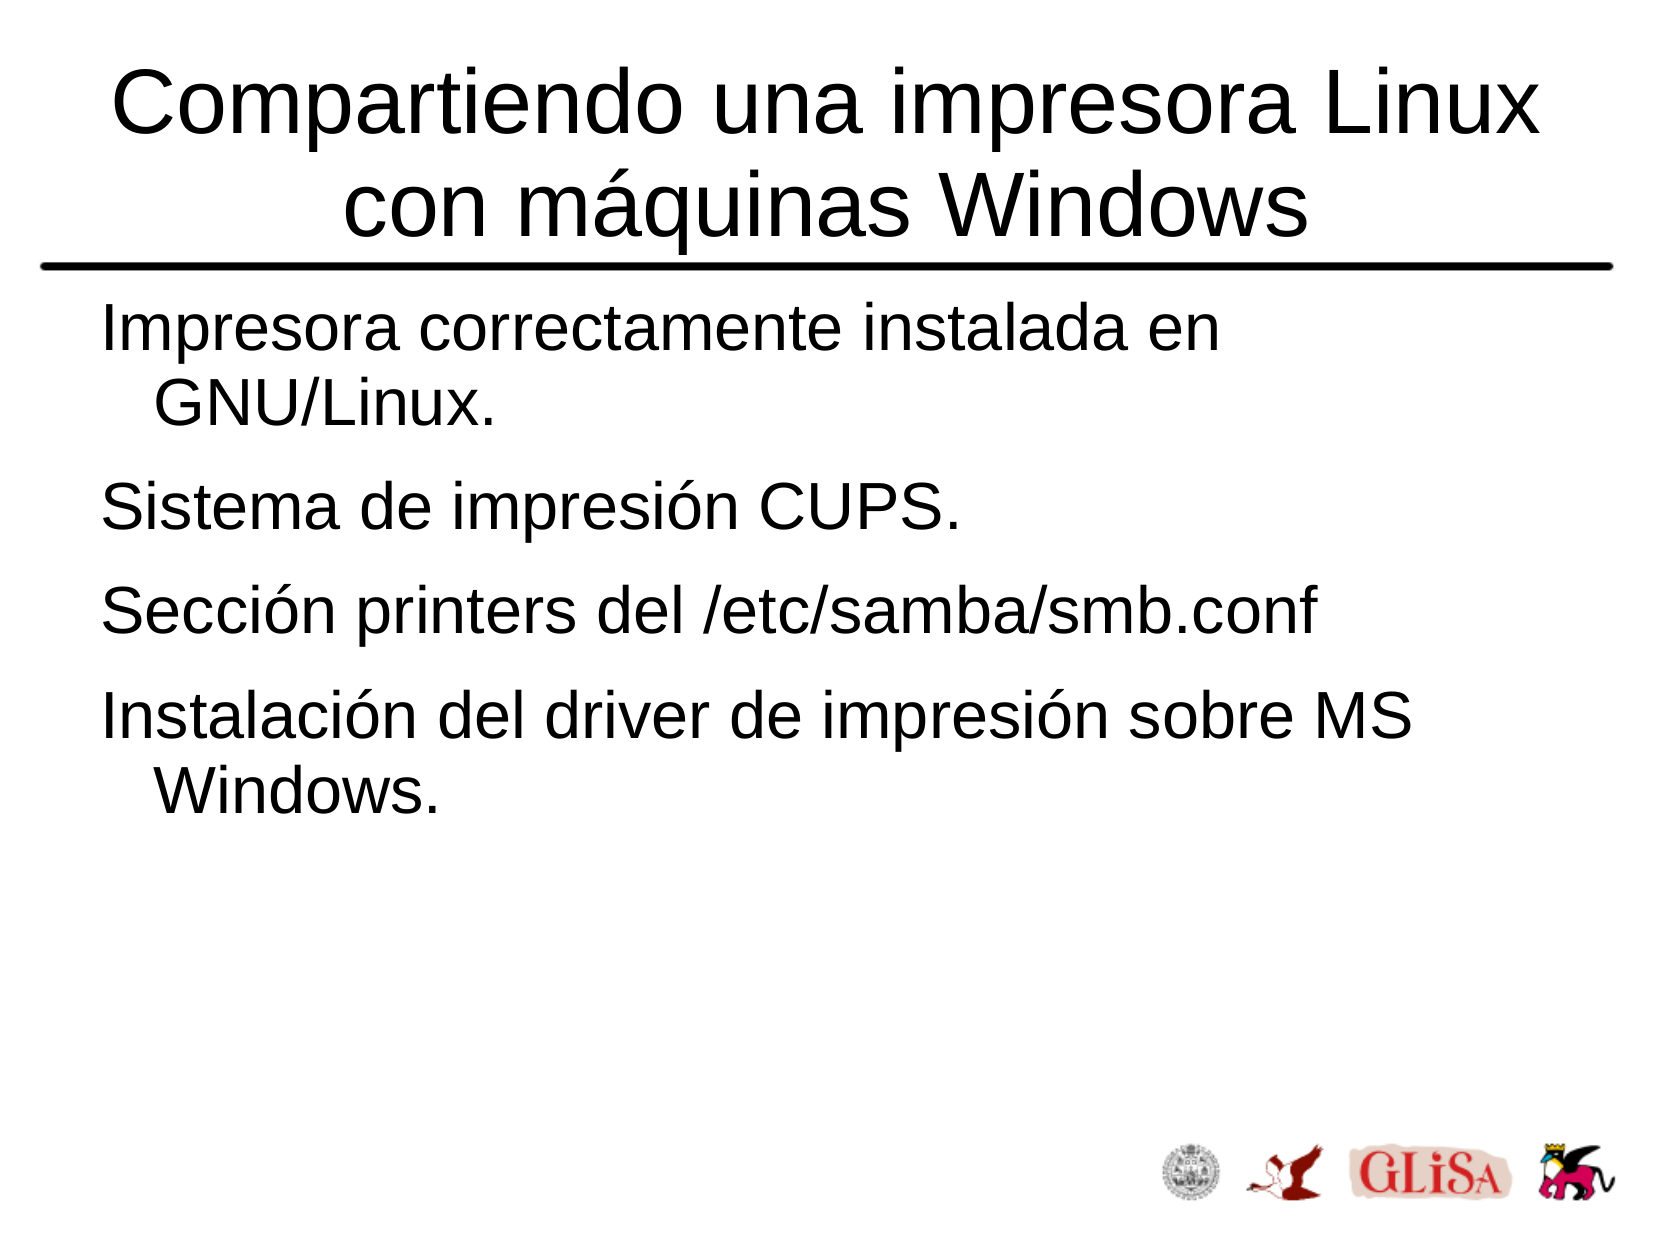

# Compartiendo una impresora Linux con máquinas Windows
Impresora correctamente instalada en GNU/Linux.
Sistema de impresión CUPS.
Sección printers del /etc/samba/smb.conf
Instalación del driver de impresión sobre MS Windows.